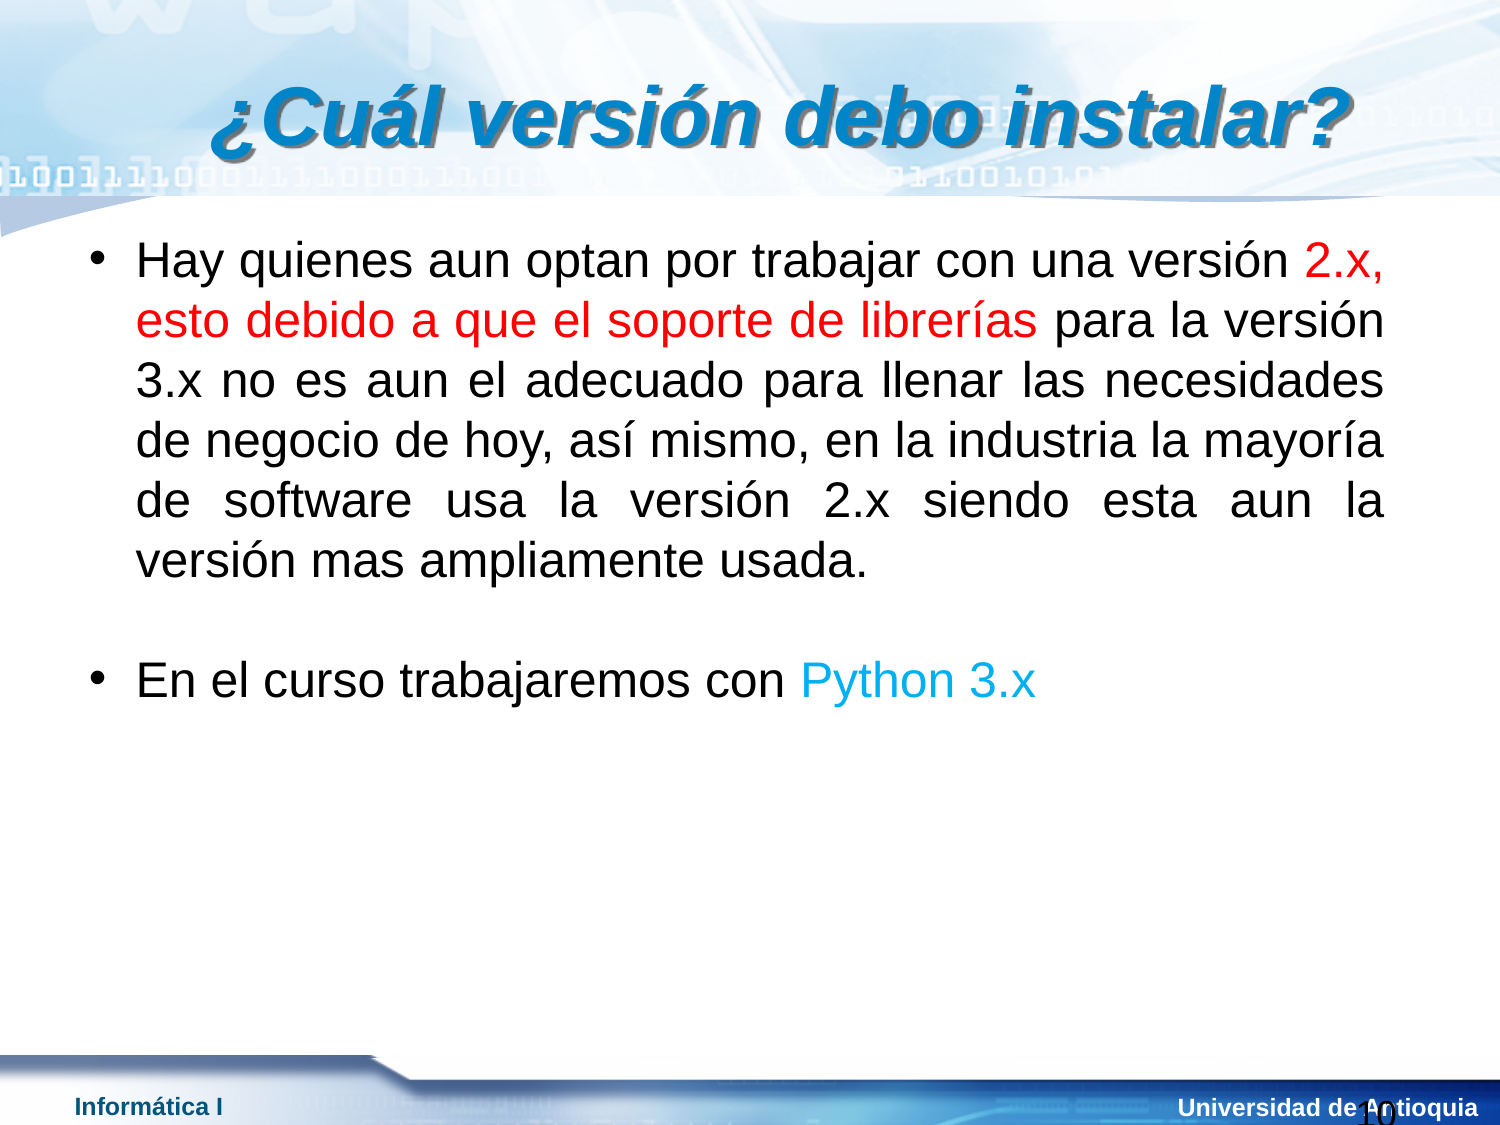

# ¿Cuál versión debo instalar?
Hay quienes aun optan por trabajar con una versión 2.x, esto debido a que el soporte de librerías para la versión 3.x no es aun el adecuado para llenar las necesidades de negocio de hoy, así mismo, en la industria la mayoría de software usa la versión 2.x siendo esta aun la versión mas ampliamente usada.
En el curso trabajaremos con Python 3.x